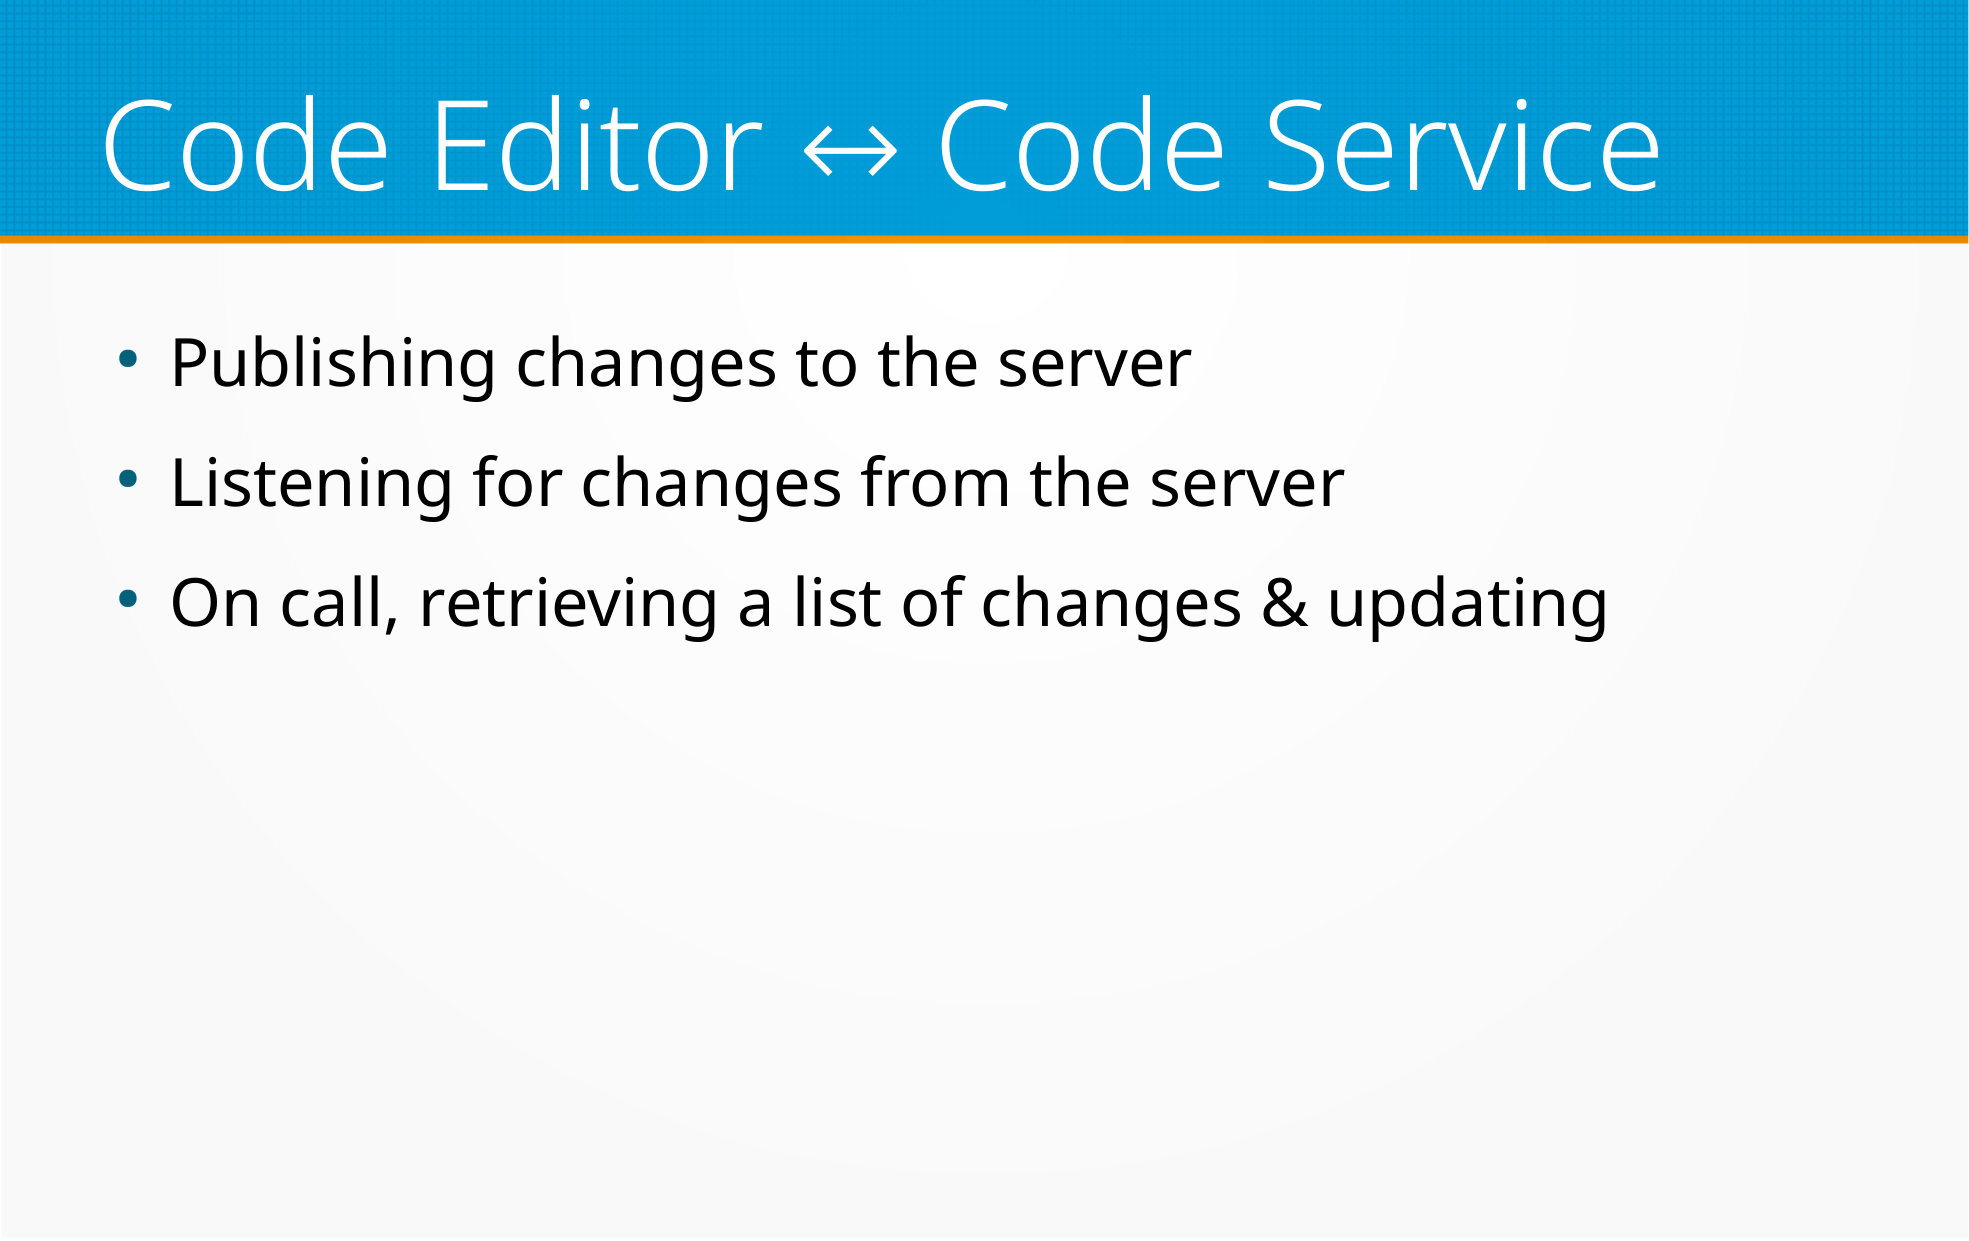

# Code Editor ↔ Code Service
Publishing changes to the server
Listening for changes from the server
On call, retrieving a list of changes & updating